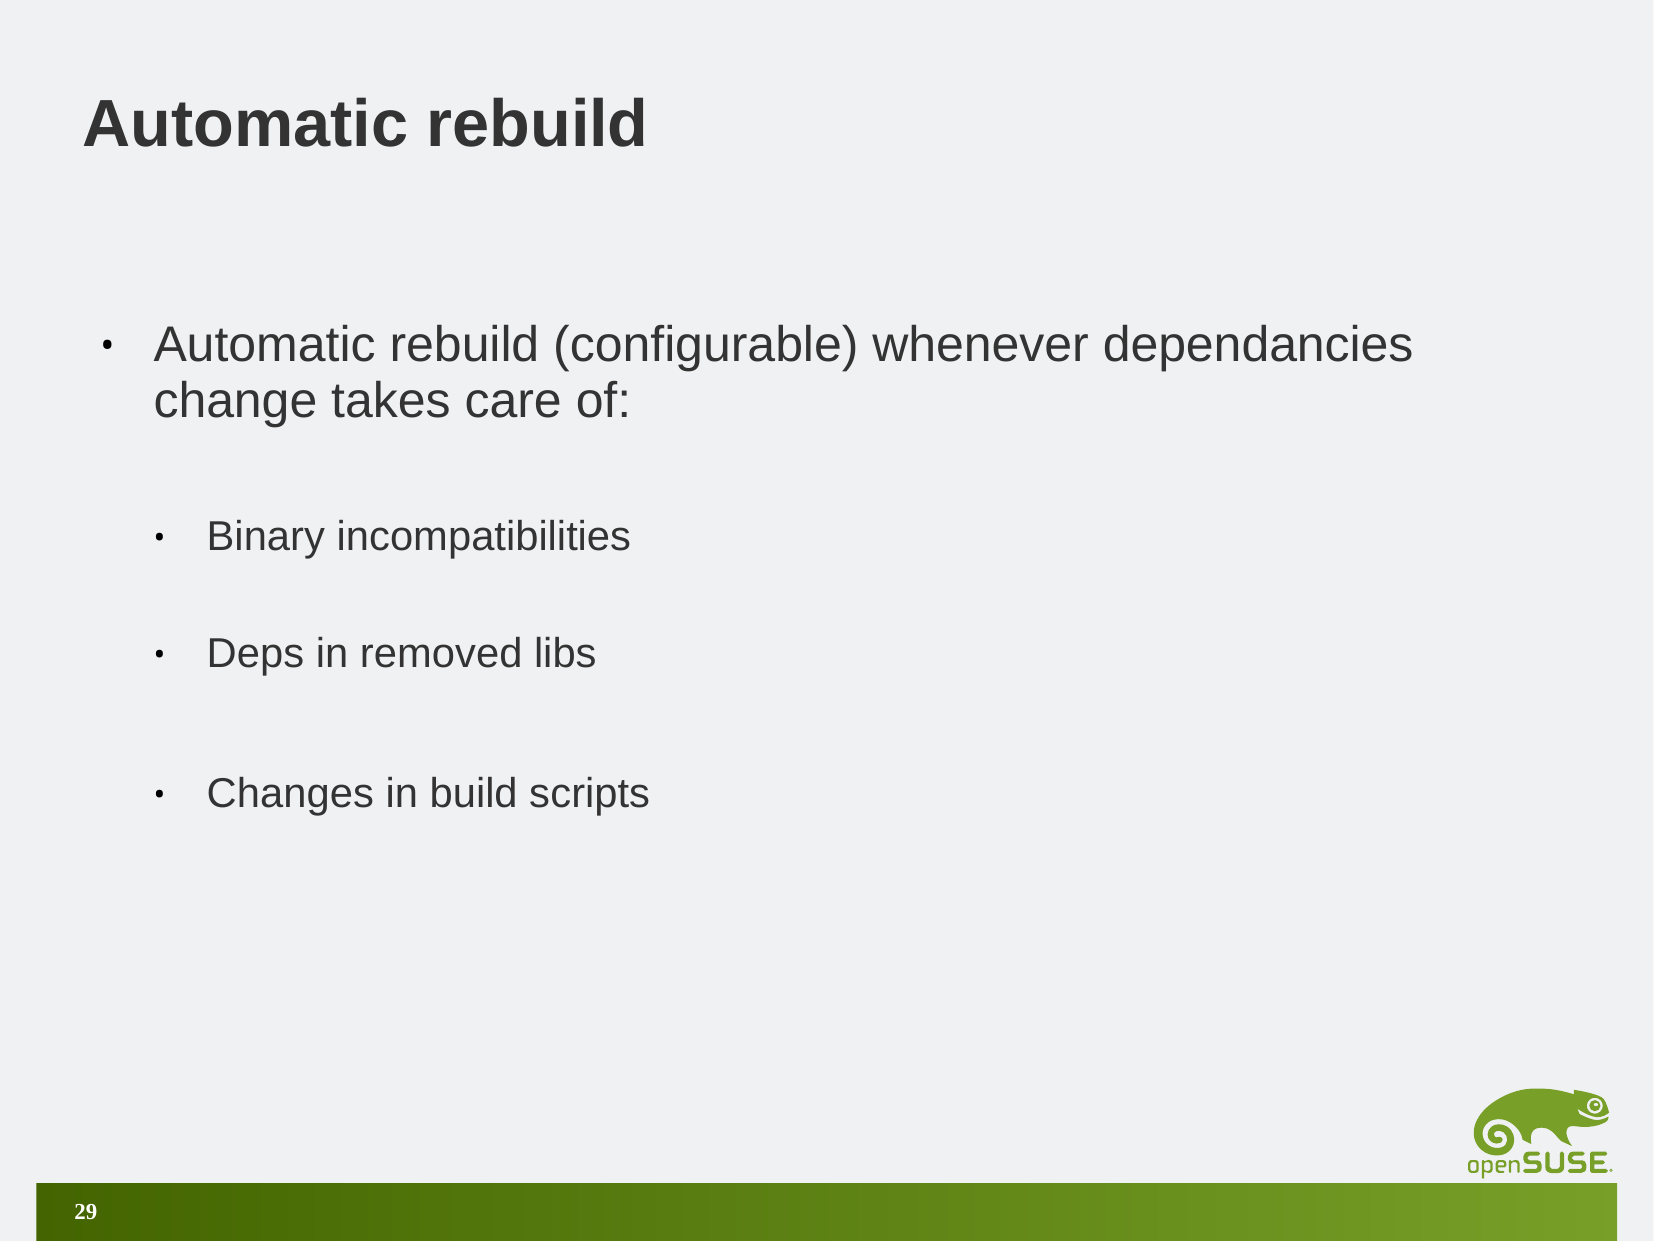

# Automatic rebuild
Automatic rebuild (configurable) whenever dependancies change takes care of:
Binary incompatibilities
Deps in removed libs
Changes in build scripts
29